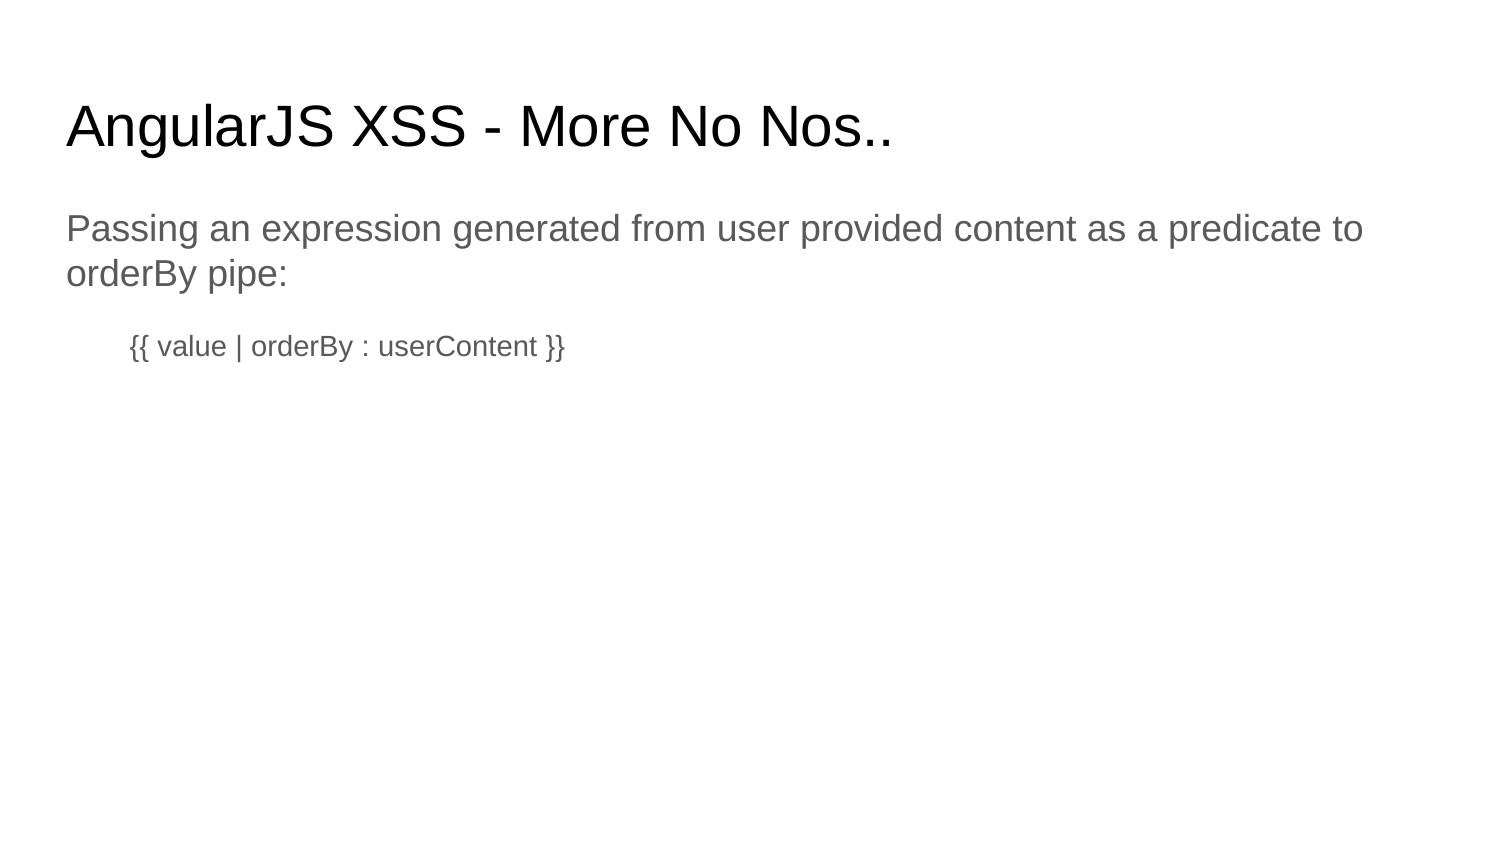

# AngularJS XSS - More No Nos..
Passing an expression generated from user provided content as a predicate to orderBy pipe:
{{ value | orderBy : userContent }}